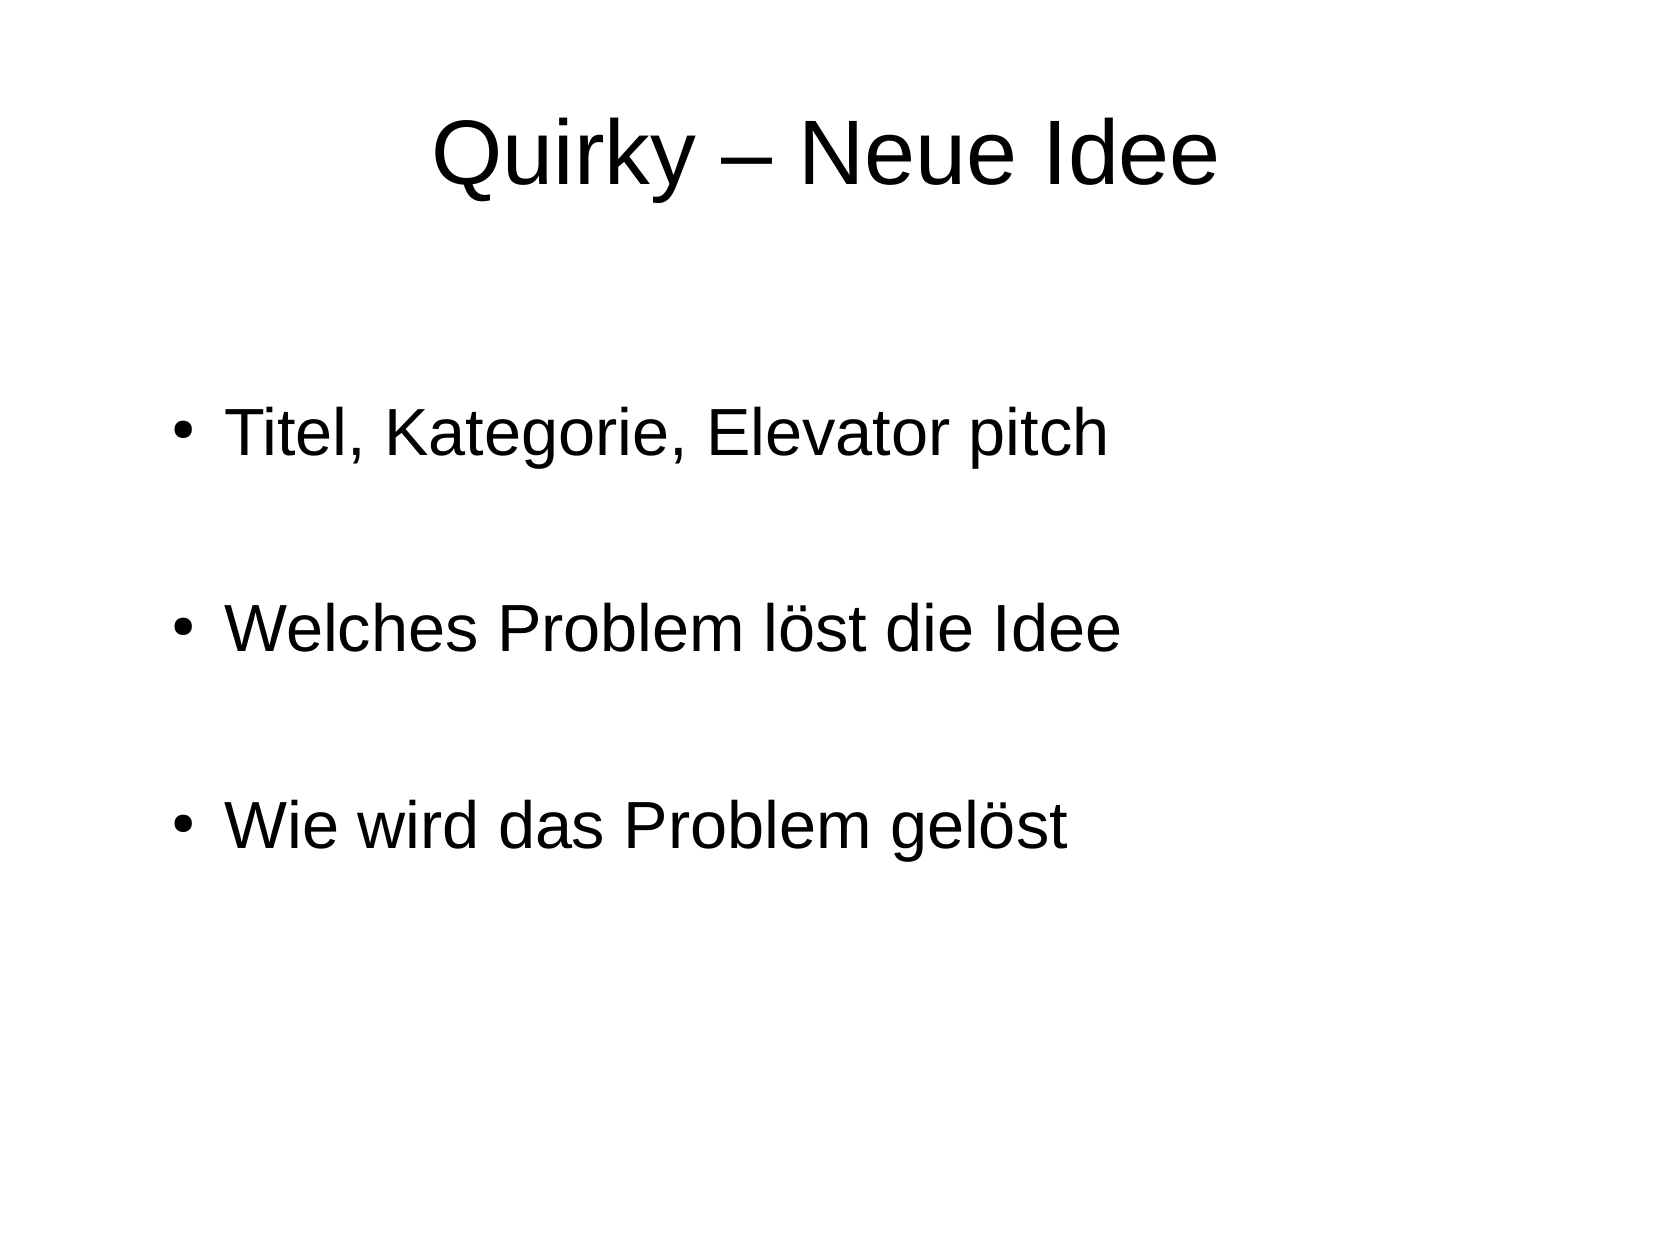

# Quirky – Neue Idee
Titel, Kategorie, Elevator pitch
Welches Problem löst die Idee
Wie wird das Problem gelöst